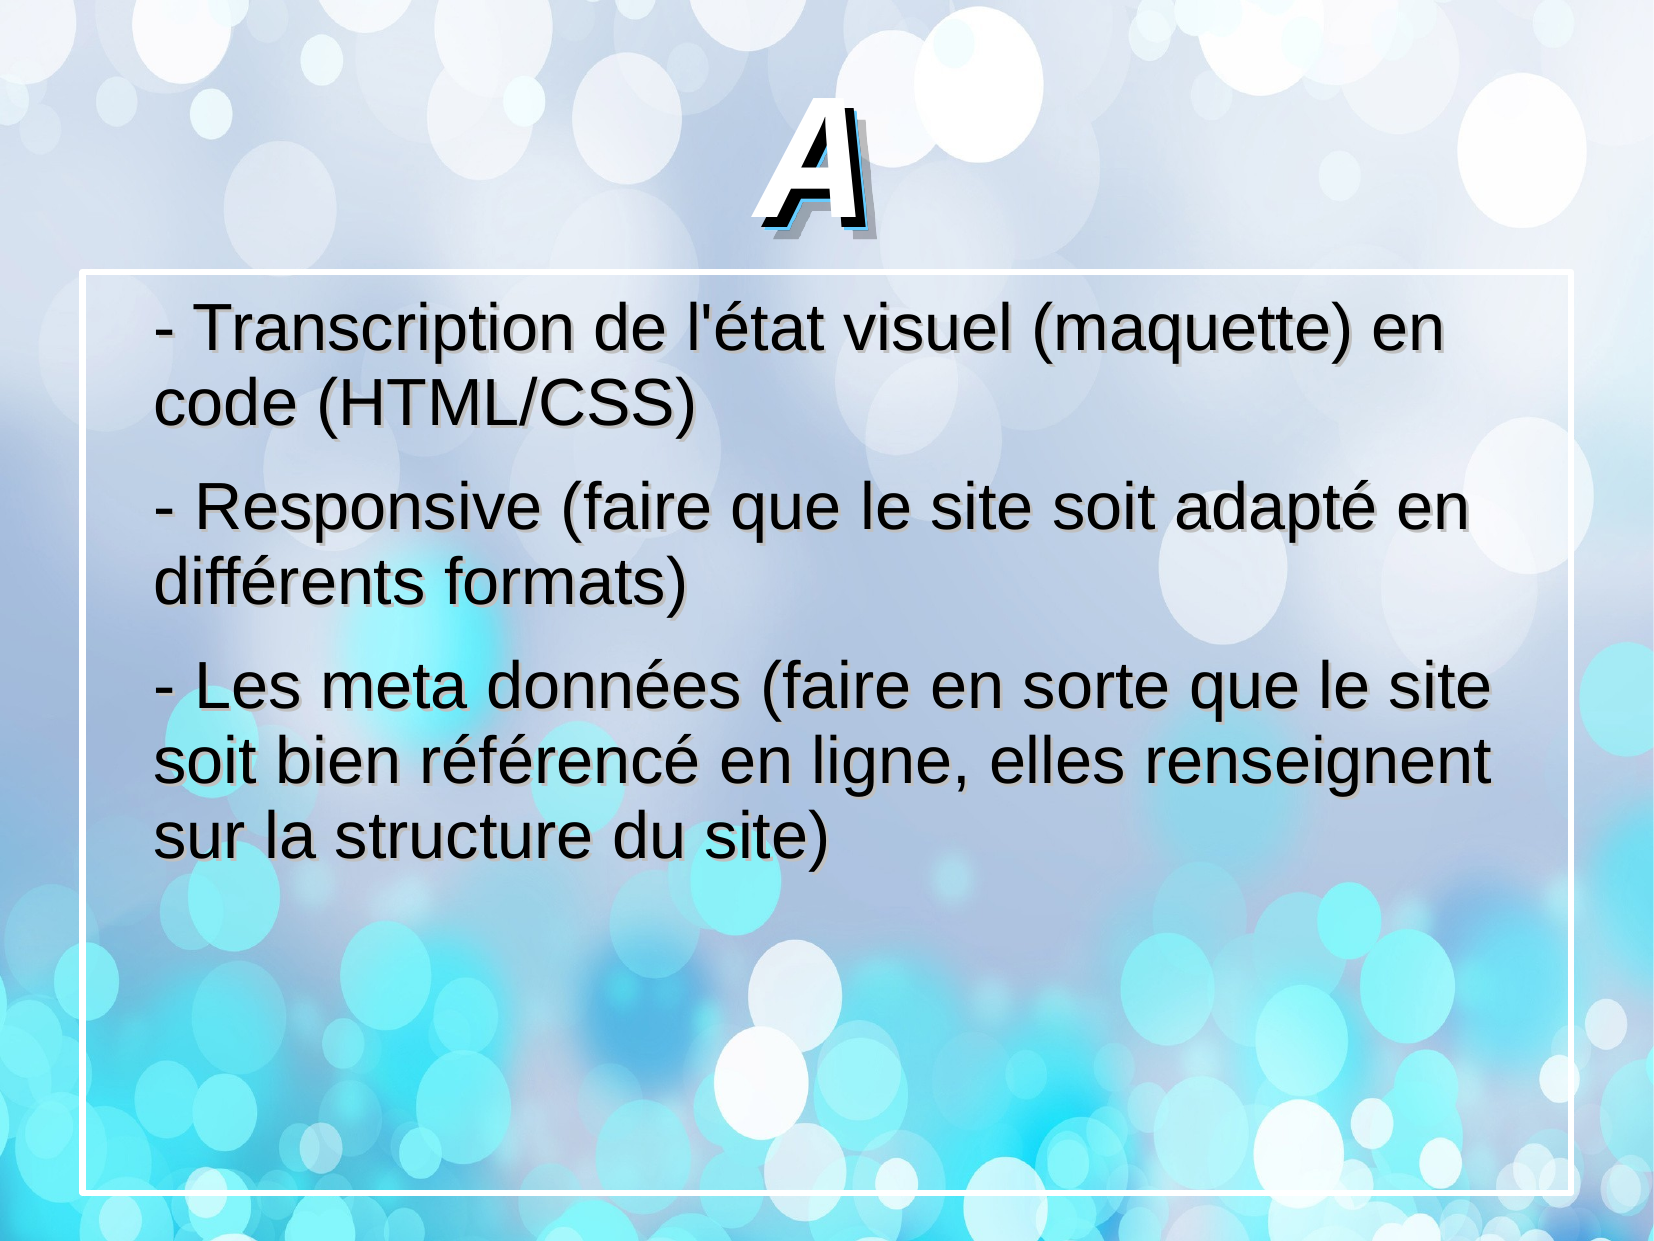

# A
- Transcription de l'état visuel (maquette) en code (HTML/CSS)
- Responsive (faire que le site soit adapté en différents formats)
- Les meta données (faire en sorte que le site soit bien référencé en ligne, elles renseignent sur la structure du site)